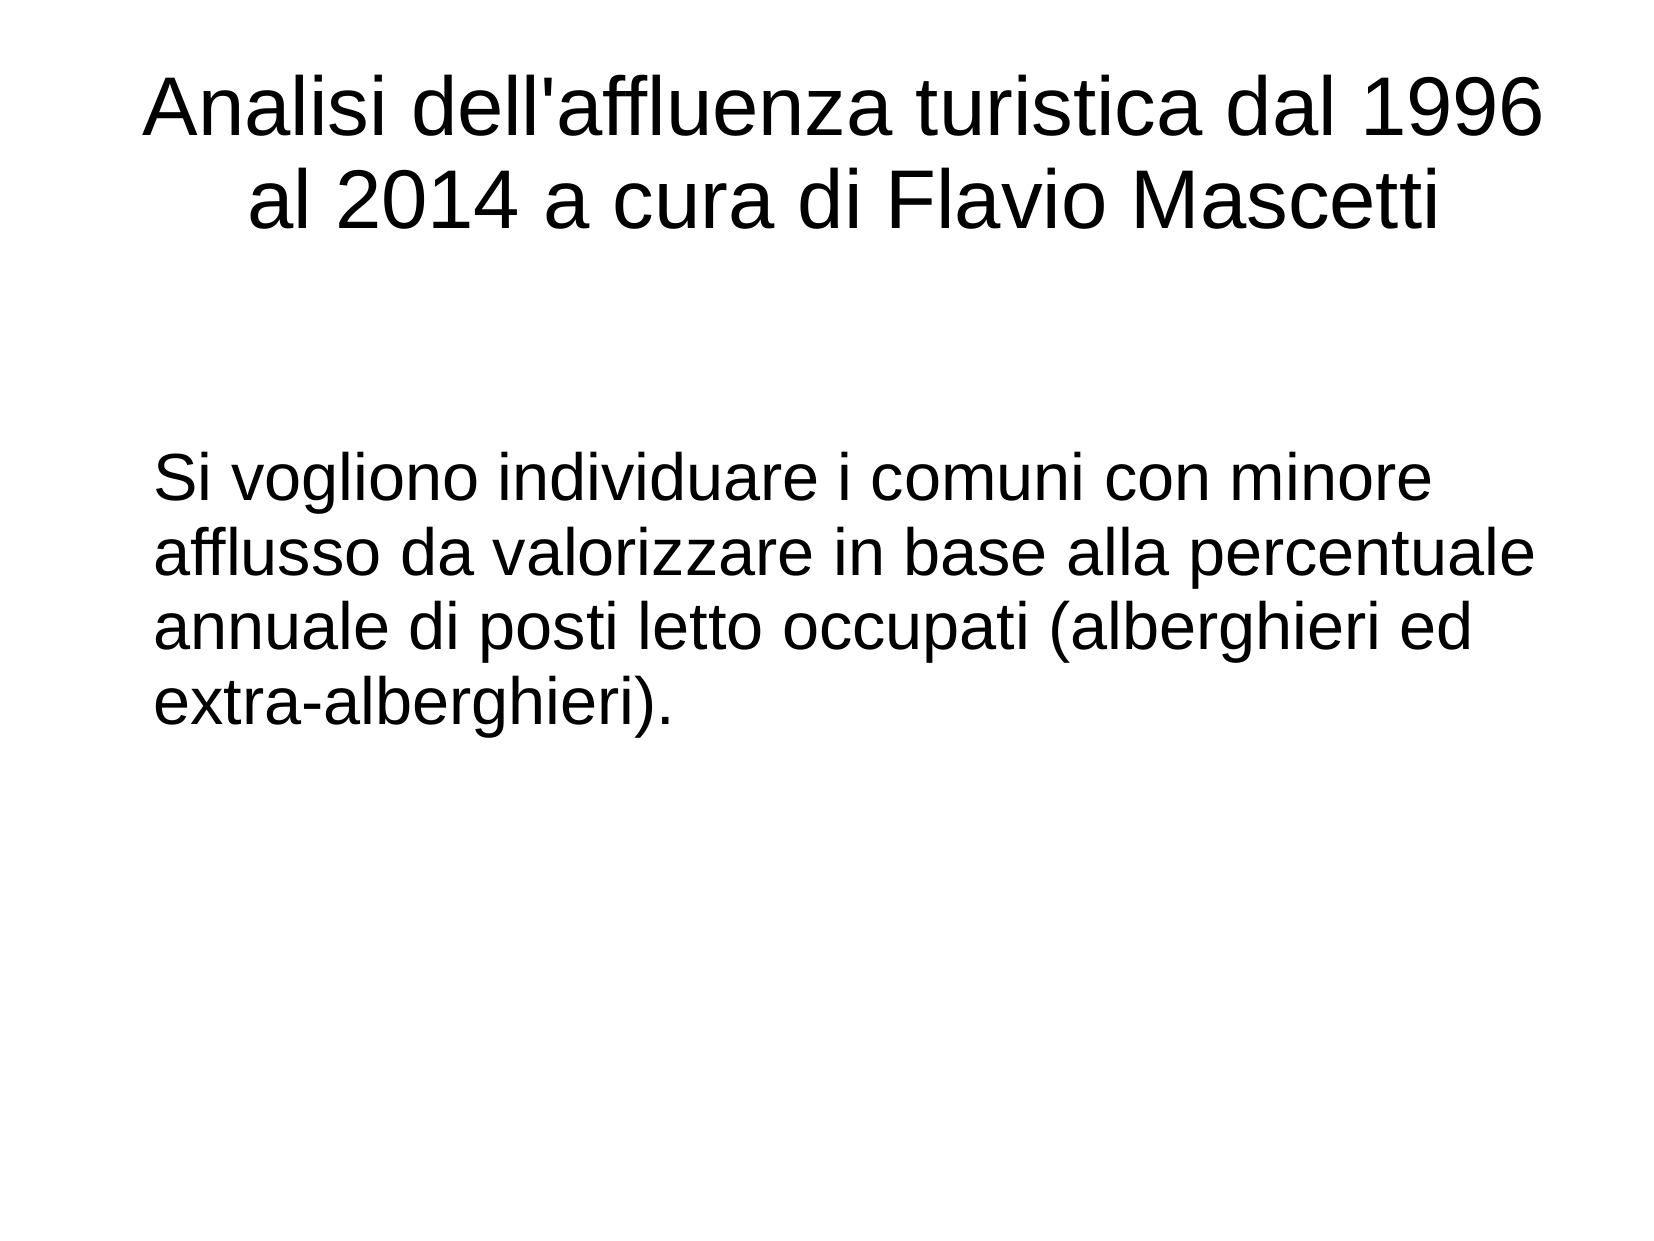

Analisi dell'affluenza turistica dal 1996 al 2014 a cura di Flavio Mascetti
# Si vogliono individuare i comuni con minore afflusso da valorizzare in base alla percentuale annuale di posti letto occupati (alberghieri ed extra-alberghieri).